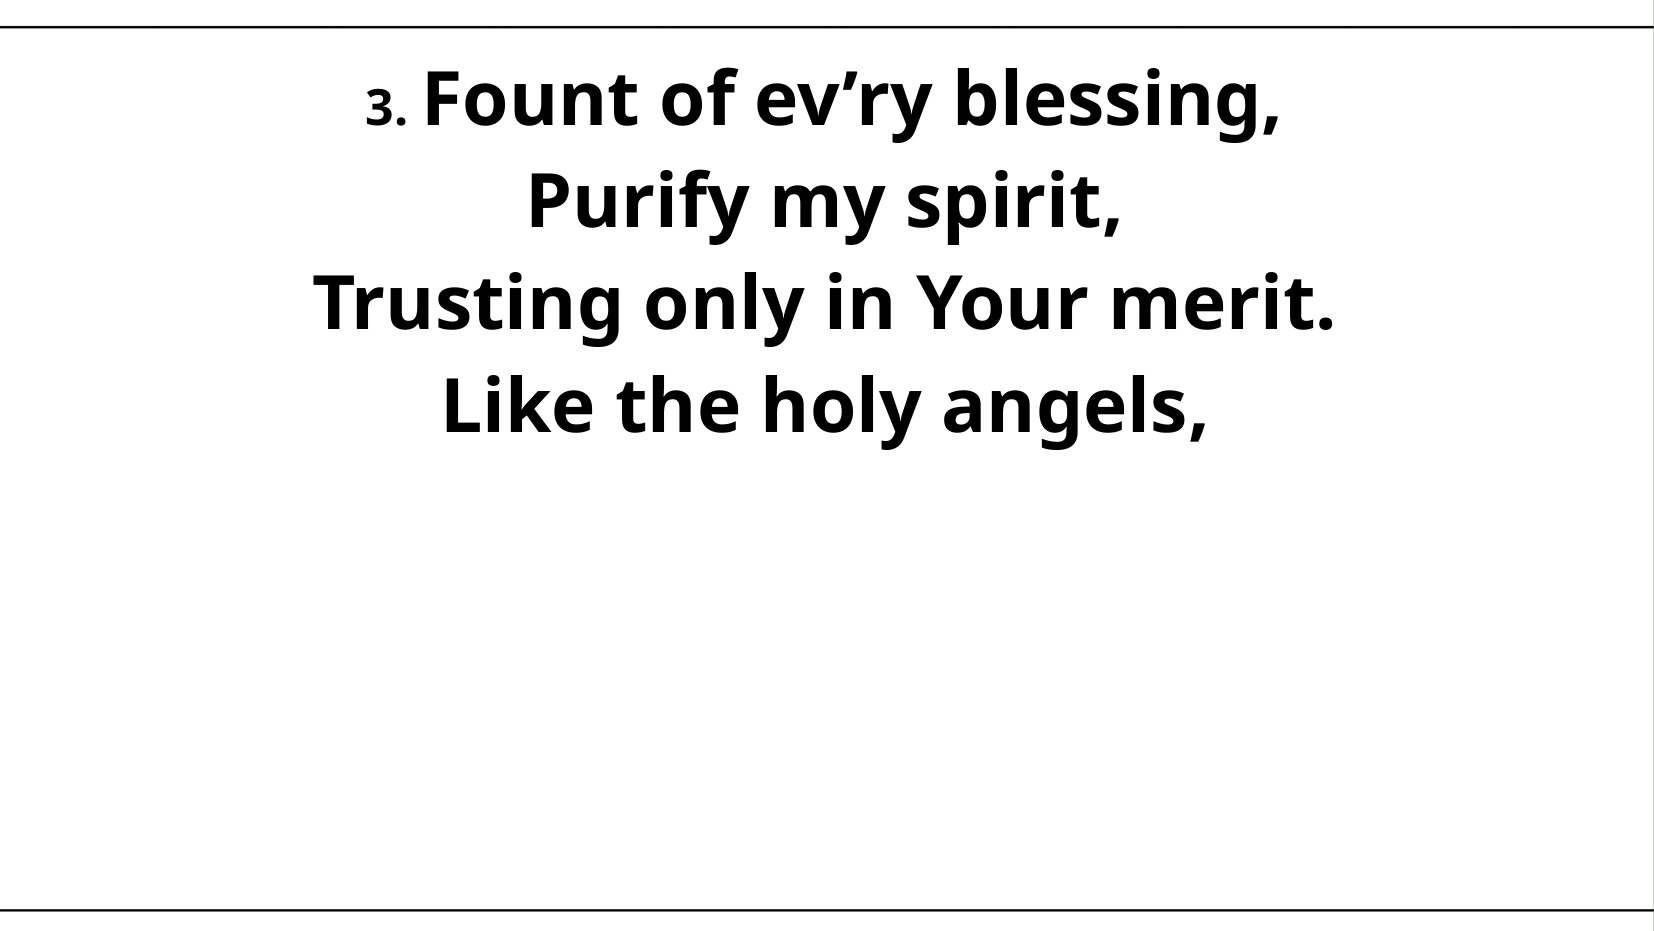

3. Fount of ev’ry blessing,
Purify my spirit,
Trusting only in Your merit.
Like the holy angels,